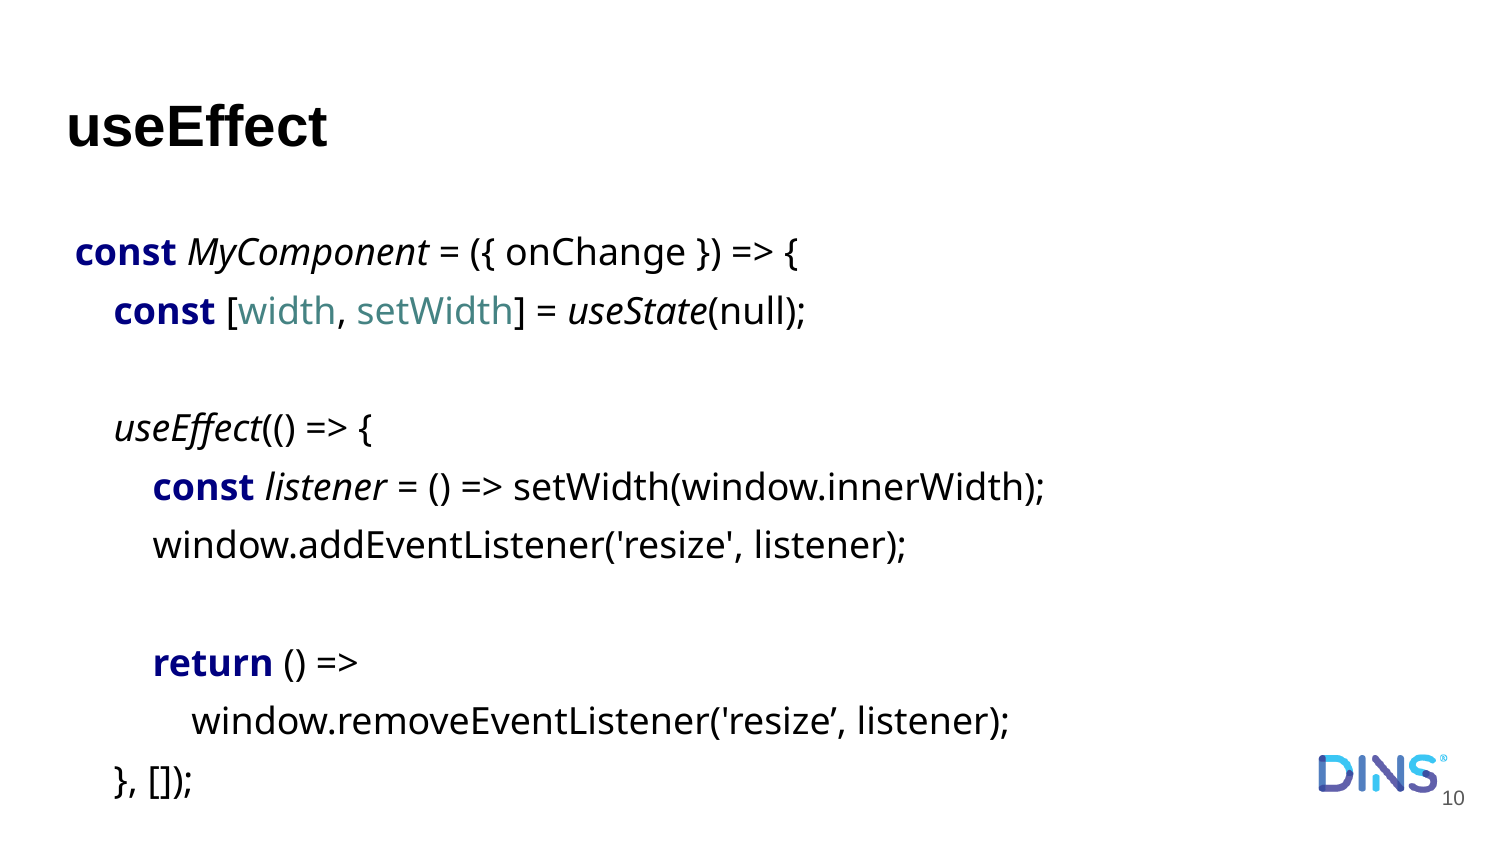

# useEffect
const MyComponent = ({ onChange }) => {
 const [width, setWidth] = useState(null);
 useEffect(() => {
 const listener = () => setWidth(window.innerWidth);
 window.addEventListener('resize', listener);
 return () =>
 window.removeEventListener('resize’, listener);
 }, []);
 ...
10